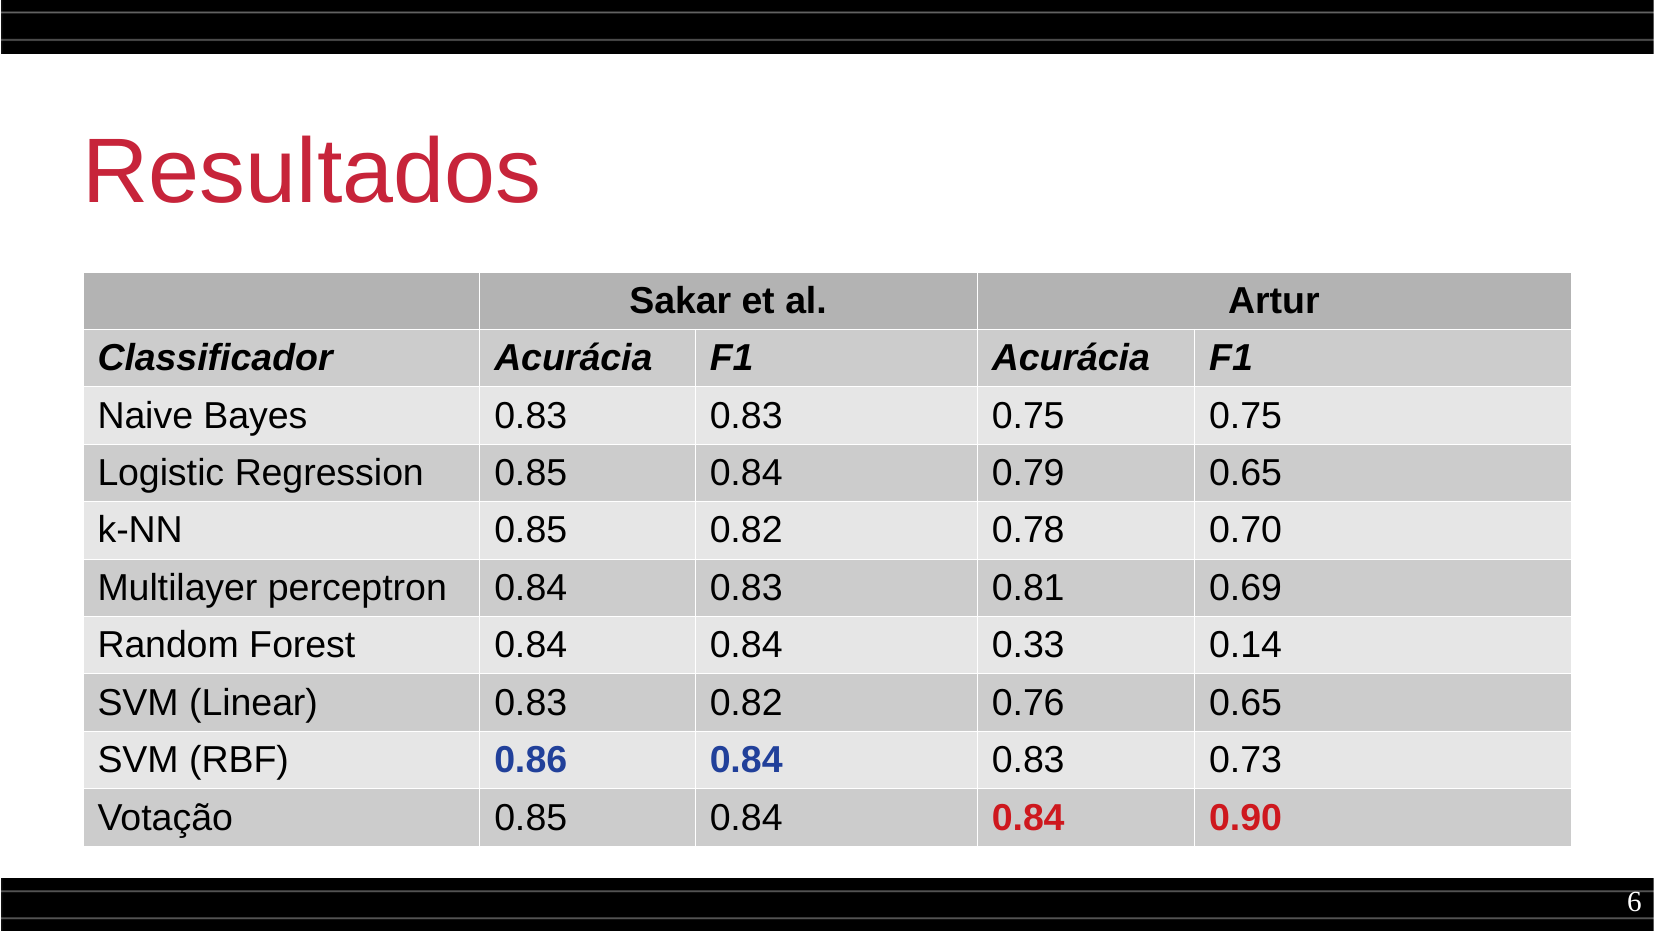

# Resultados
| | Sakar et al. | | Artur | |
| --- | --- | --- | --- | --- |
| Classificador | Acurácia | F1 | Acurácia | F1 |
| Naive Bayes | 0.83 | 0.83 | 0.75 | 0.75 |
| Logistic Regression | 0.85 | 0.84 | 0.79 | 0.65 |
| k-NN | 0.85 | 0.82 | 0.78 | 0.70 |
| Multilayer perceptron | 0.84 | 0.83 | 0.81 | 0.69 |
| Random Forest | 0.84 | 0.84 | 0.33 | 0.14 |
| SVM (Linear) | 0.83 | 0.82 | 0.76 | 0.65 |
| SVM (RBF) | 0.86 | 0.84 | 0.83 | 0.73 |
| Votação | 0.85 | 0.84 | 0.84 | 0.90 |